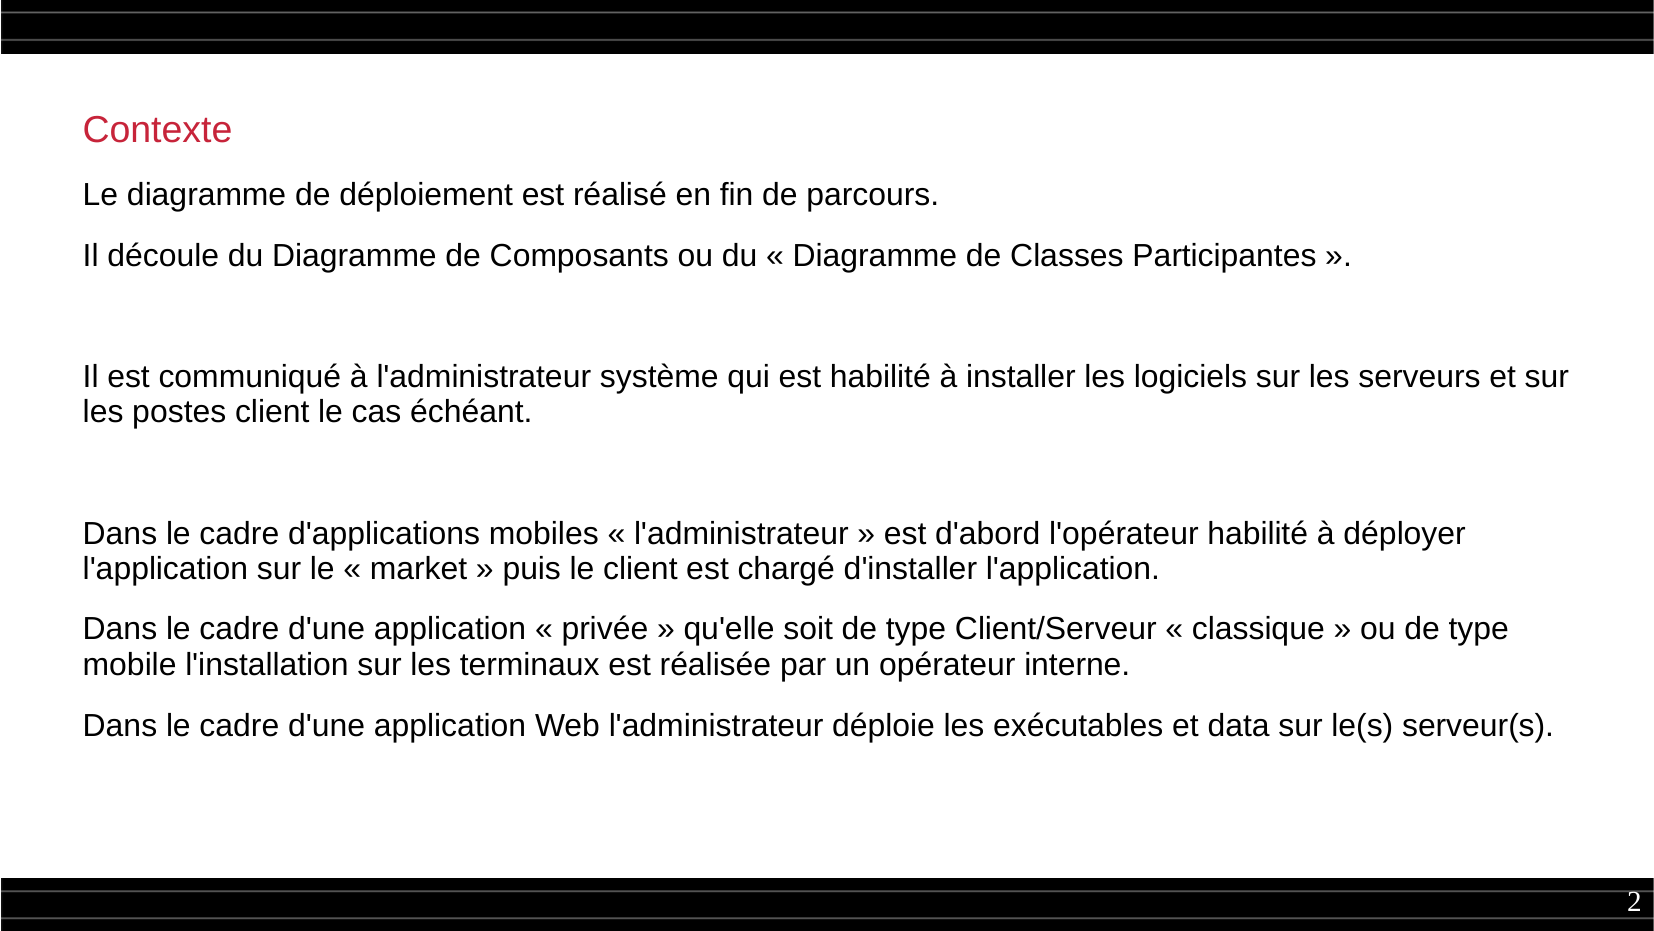

# Contexte
Le diagramme de déploiement est réalisé en fin de parcours.
Il découle du Diagramme de Composants ou du « Diagramme de Classes Participantes ».
Il est communiqué à l'administrateur système qui est habilité à installer les logiciels sur les serveurs et sur les postes client le cas échéant.
Dans le cadre d'applications mobiles « l'administrateur » est d'abord l'opérateur habilité à déployer l'application sur le « market » puis le client est chargé d'installer l'application.
Dans le cadre d'une application « privée » qu'elle soit de type Client/Serveur « classique » ou de type mobile l'installation sur les terminaux est réalisée par un opérateur interne.
Dans le cadre d'une application Web l'administrateur déploie les exécutables et data sur le(s) serveur(s).